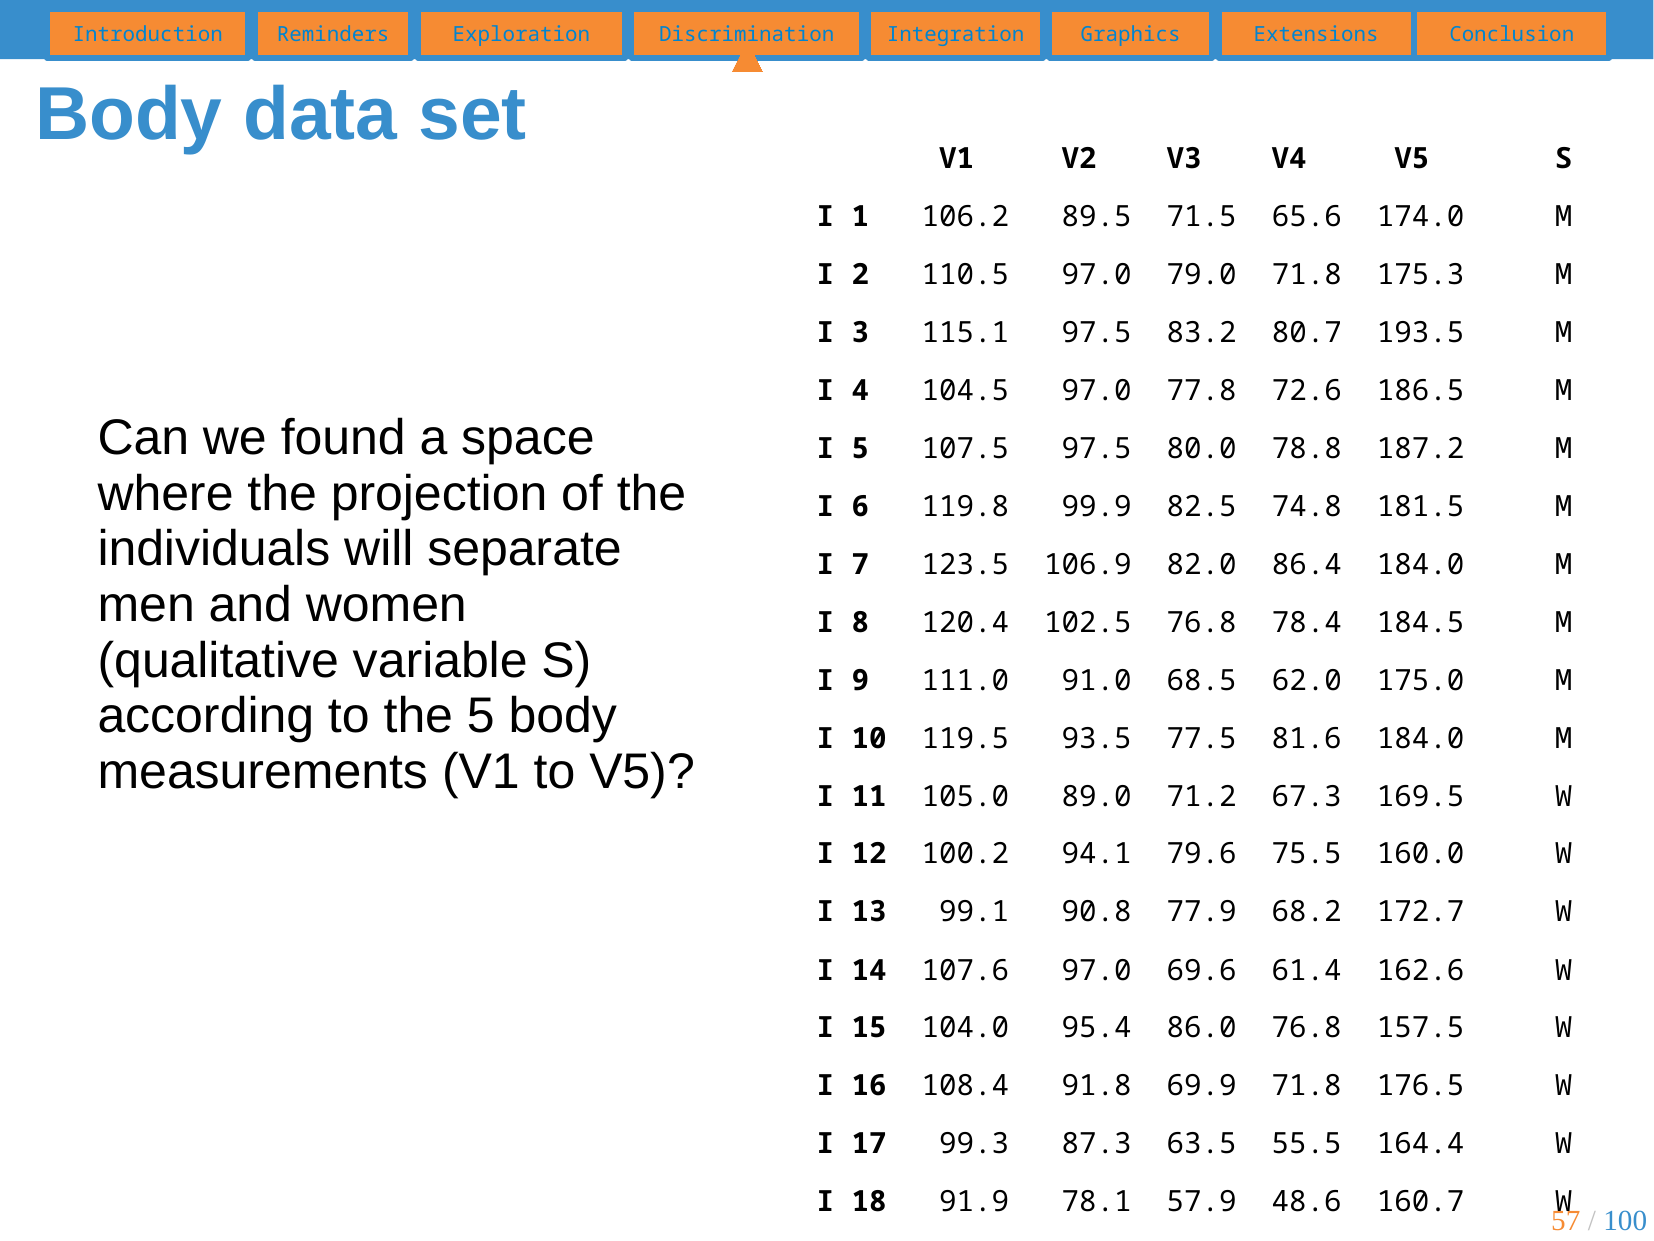

# Body data set
 V1 V2 V3 V4 V5		S
I 1 106.2 89.5 71.5 65.6 174.0		M
I 2 110.5 97.0 79.0 71.8 175.3		M
I 3 115.1 97.5 83.2 80.7 193.5		M
I 4 104.5 97.0 77.8 72.6 186.5		M
I 5 107.5 97.5 80.0 78.8 187.2		M
I 6 119.8 99.9 82.5 74.8 181.5		M
I 7 123.5 106.9 82.0 86.4 184.0		M
I 8 120.4 102.5 76.8 78.4 184.5		M
I 9 111.0 91.0 68.5 62.0 175.0		M
I 10 119.5 93.5 77.5 81.6 184.0		M
I 11 105.0 89.0 71.2 67.3 169.5		W
I 12 100.2 94.1 79.6 75.5 160.0		W
I 13 99.1 90.8 77.9 68.2 172.7		W
I 14 107.6 97.0 69.6 61.4 162.6		W
I 15 104.0 95.4 86.0 76.8 157.5		W
I 16 108.4 91.8 69.9 71.8 176.5		W
I 17 99.3 87.3 63.5 55.5 164.4		W
I 18 91.9 78.1 57.9 48.6 160.7		W
I 19 107.1 90.9 72.2 66.4 174.0		W
I 20 100.5 97.1 80.4 67.3 163.8		W
Can we found a space where the projection of the individuals will separate men and women (qualitative variable S) according to the 5 body measurements (V1 to V5)?
57